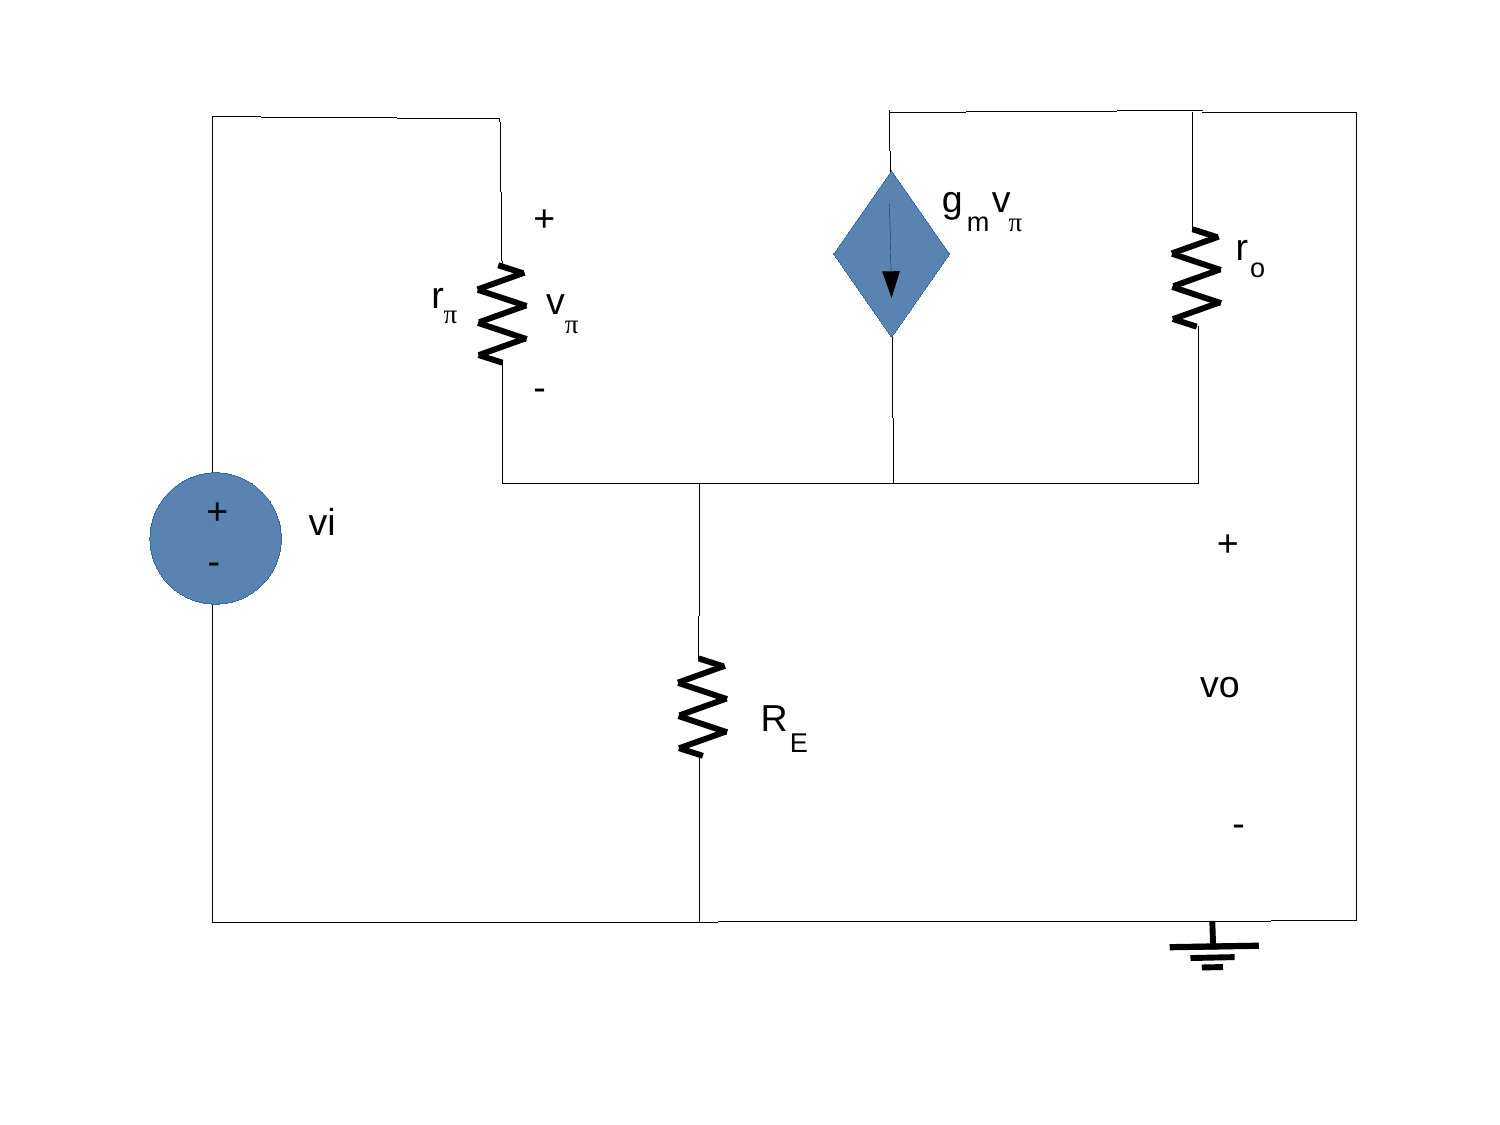

g
v
+
m
π
r
o
r
v
π
π
-
+
vi
+
-
vo
R
E
-
bla
1